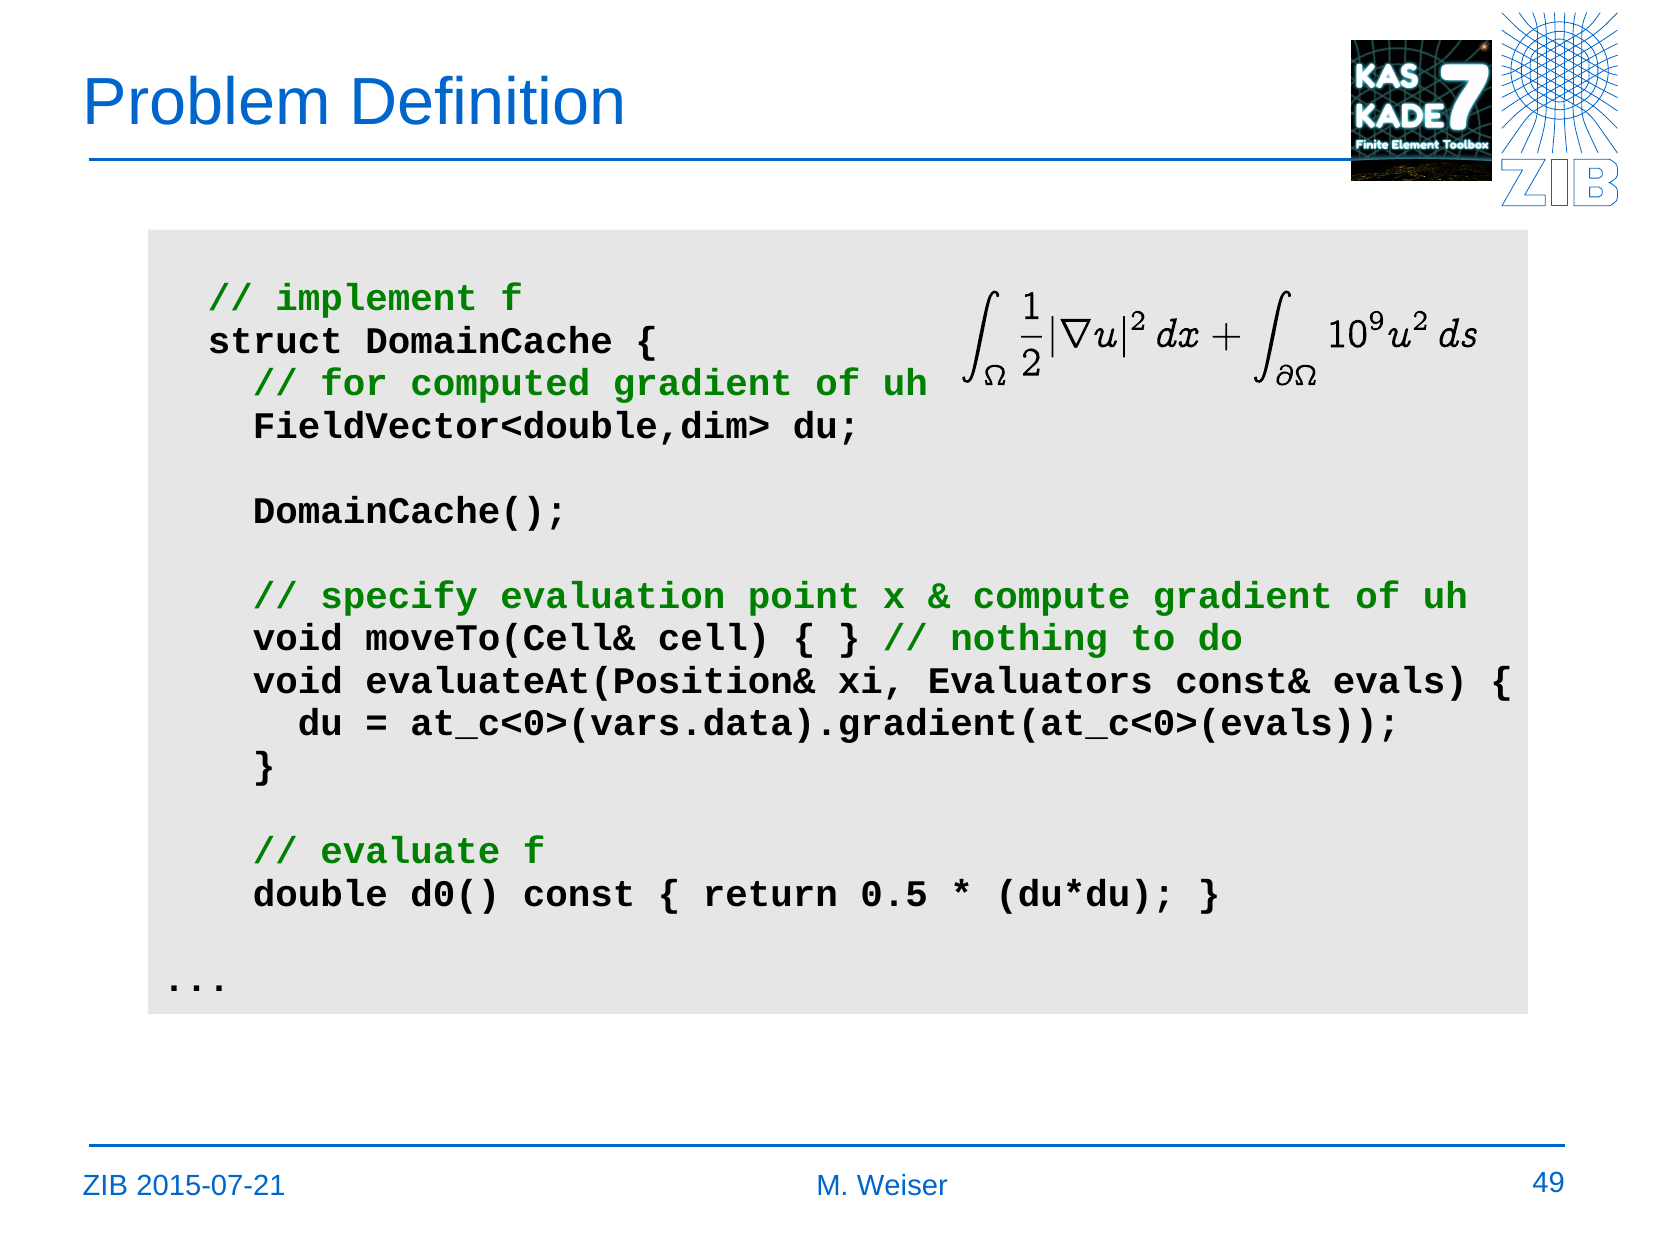

# Problem Definition
 // implement f
 struct DomainCache {
 // for computed gradient of uh
 FieldVector<double,dim> du;
 DomainCache();
 // specify evaluation point x & compute gradient of uh
 void moveTo(Cell& cell) { } // nothing to do
 void evaluateAt(Position& xi, Evaluators const& evals) {
 du = at_c<0>(vars.data).gradient(at_c<0>(evals));
 }
 // evaluate f
 double d0() const { return 0.5 * (du*du); }
...
49
ZIB 2015-07-21
M. Weiser